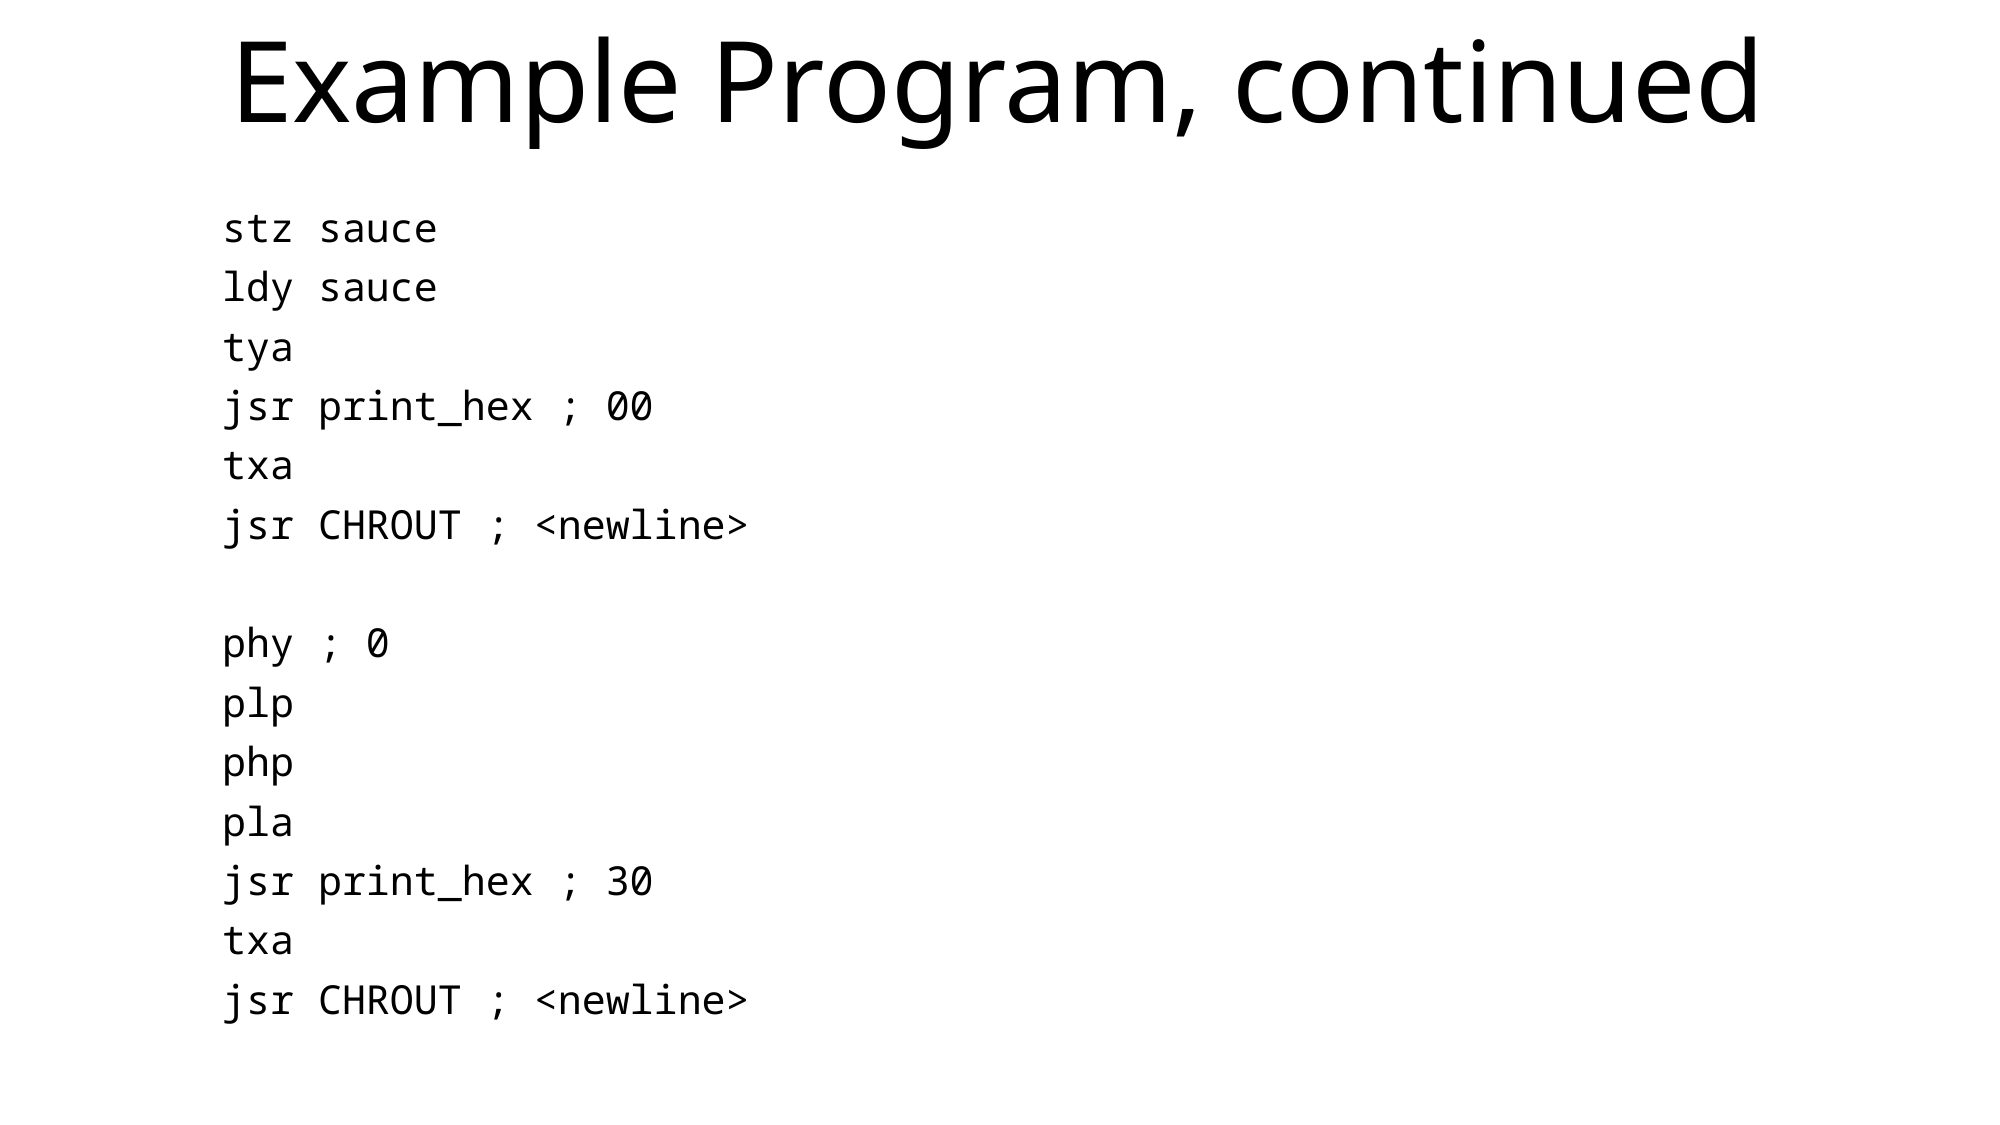

Example Program, continued
# stz sauce
 ldy sauce
 tya
 jsr print_hex ; 00
 txa
 jsr CHROUT ; <newline>
 phy ; 0
 plp
 php
 pla
 jsr print_hex ; 30
 txa
 jsr CHROUT ; <newline>